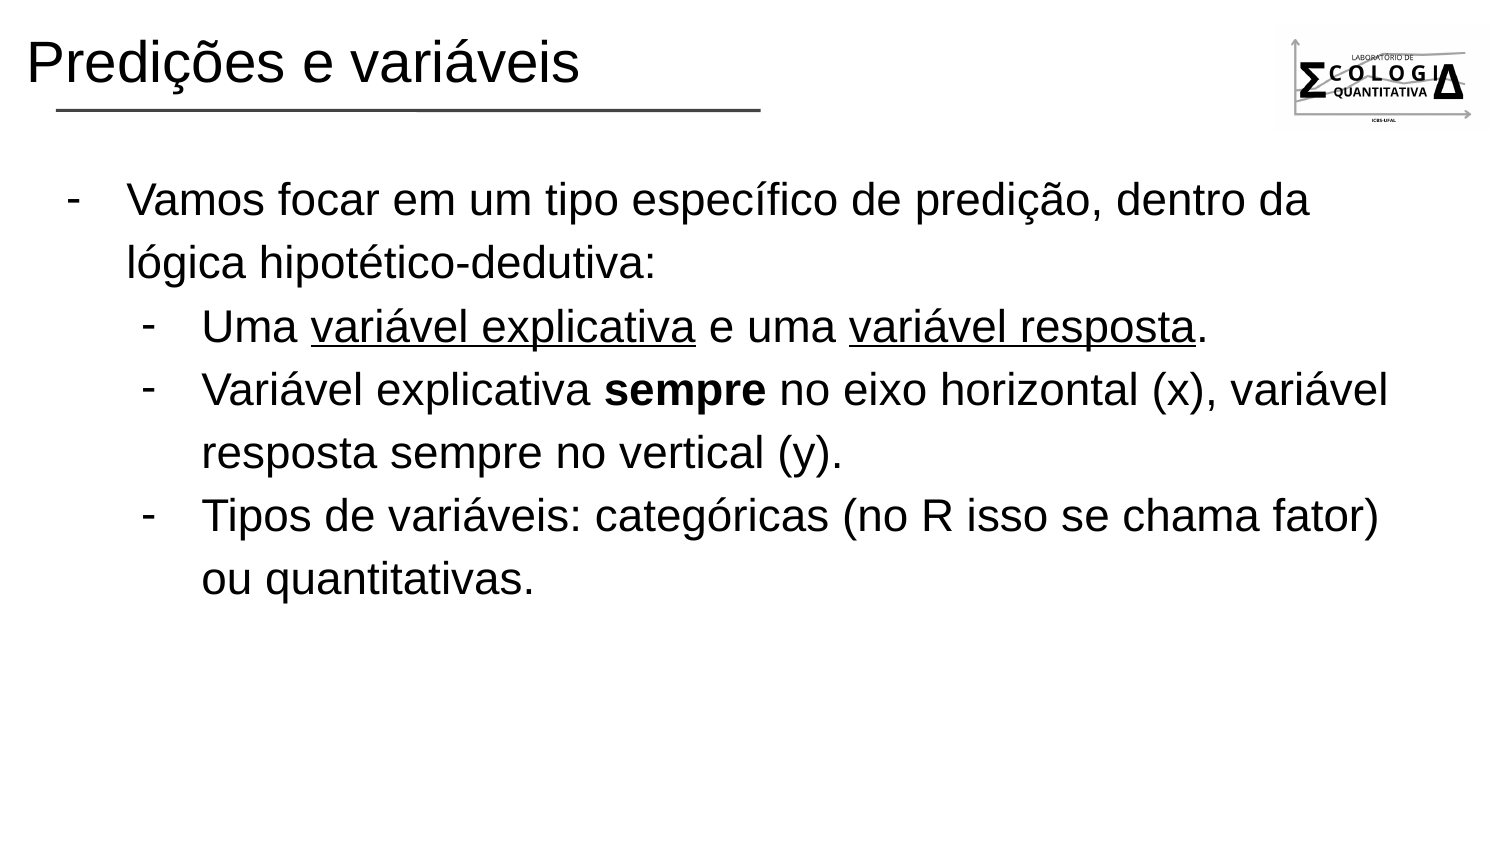

Predições e variáveis
Vamos focar em um tipo específico de predição, dentro da lógica hipotético-dedutiva:
Uma variável explicativa e uma variável resposta.
Variável explicativa sempre no eixo horizontal (x), variável resposta sempre no vertical (y).
Tipos de variáveis: categóricas (no R isso se chama fator) ou quantitativas.